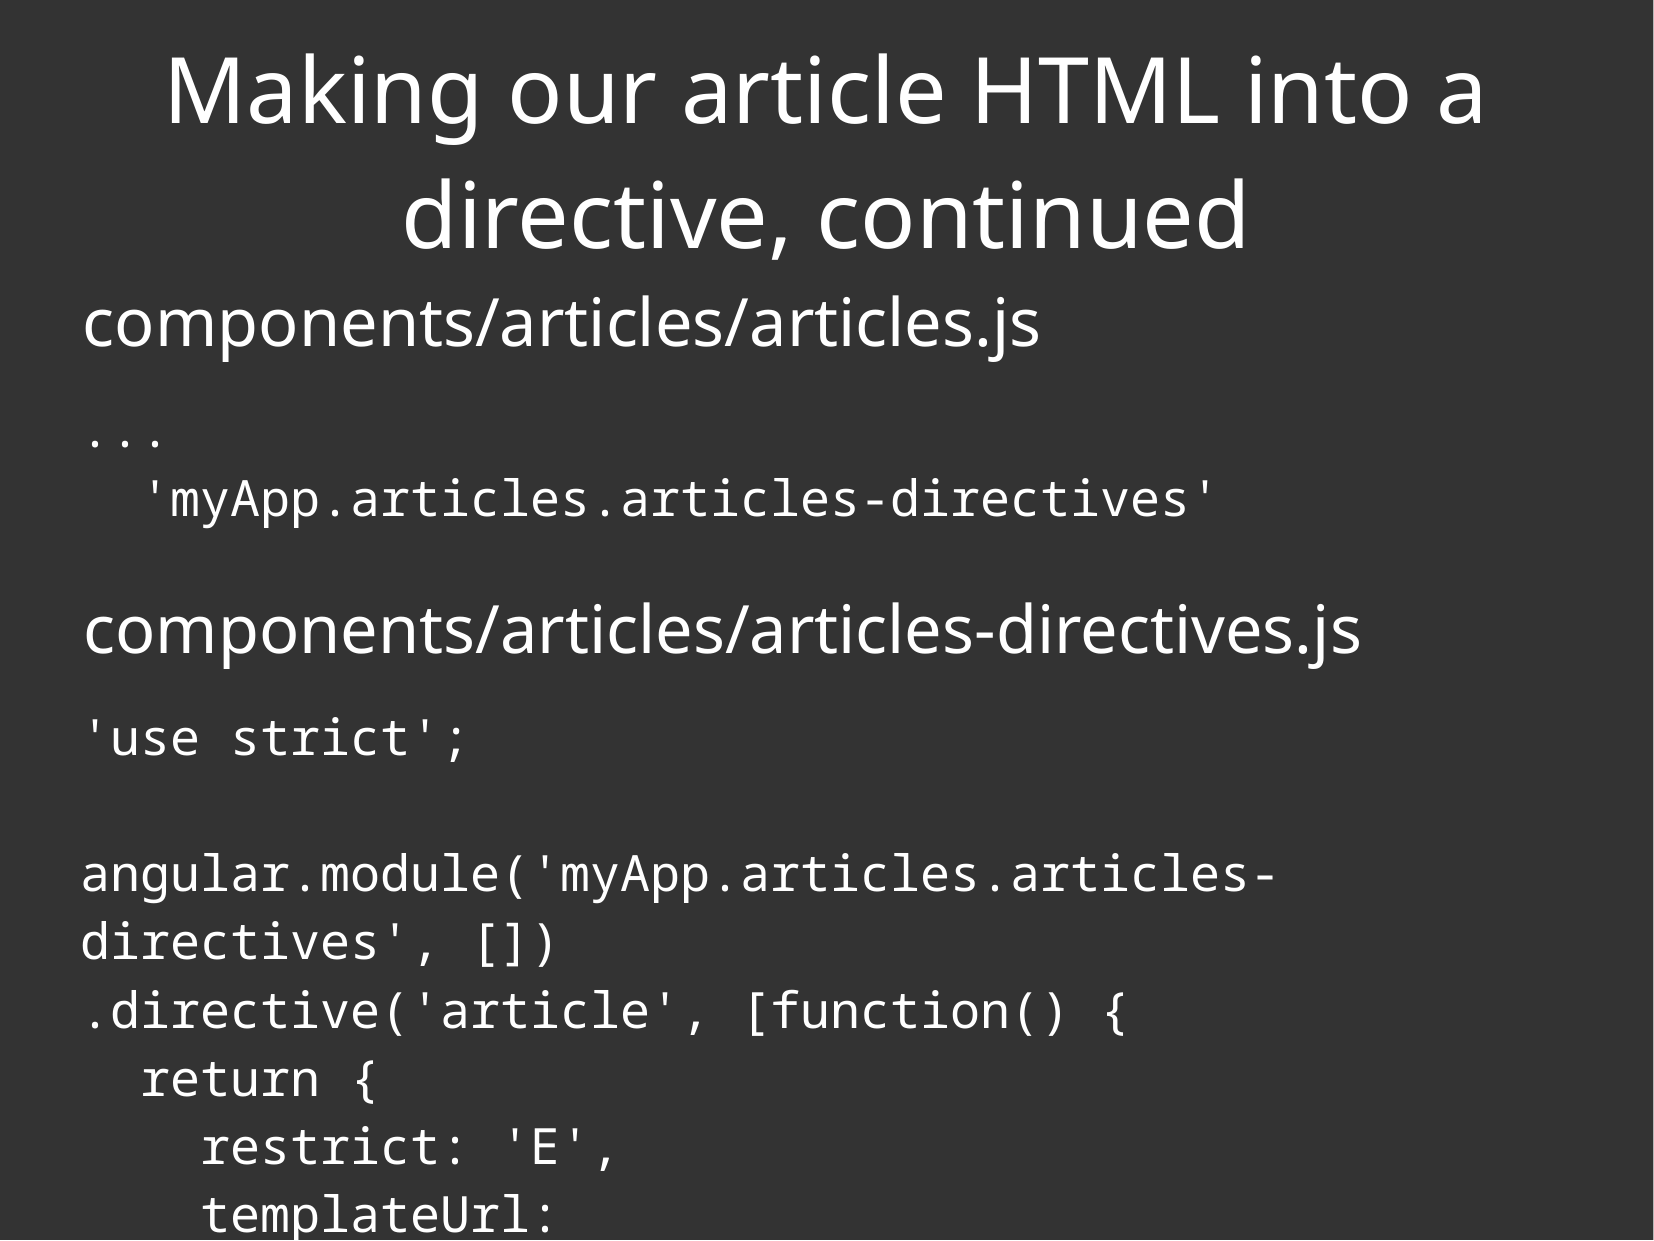

# Making our article HTML into a directive, continued
components/articles/articles.js
...
 'myApp.articles.articles-directives'
components/articles/articles-directives.js
'use strict';
angular.module('myApp.articles.articles-directives', [])
.directive('article', [function() {
 return {
 restrict: 'E',
 templateUrl: 'components/articles/article.html'
 };
}]);